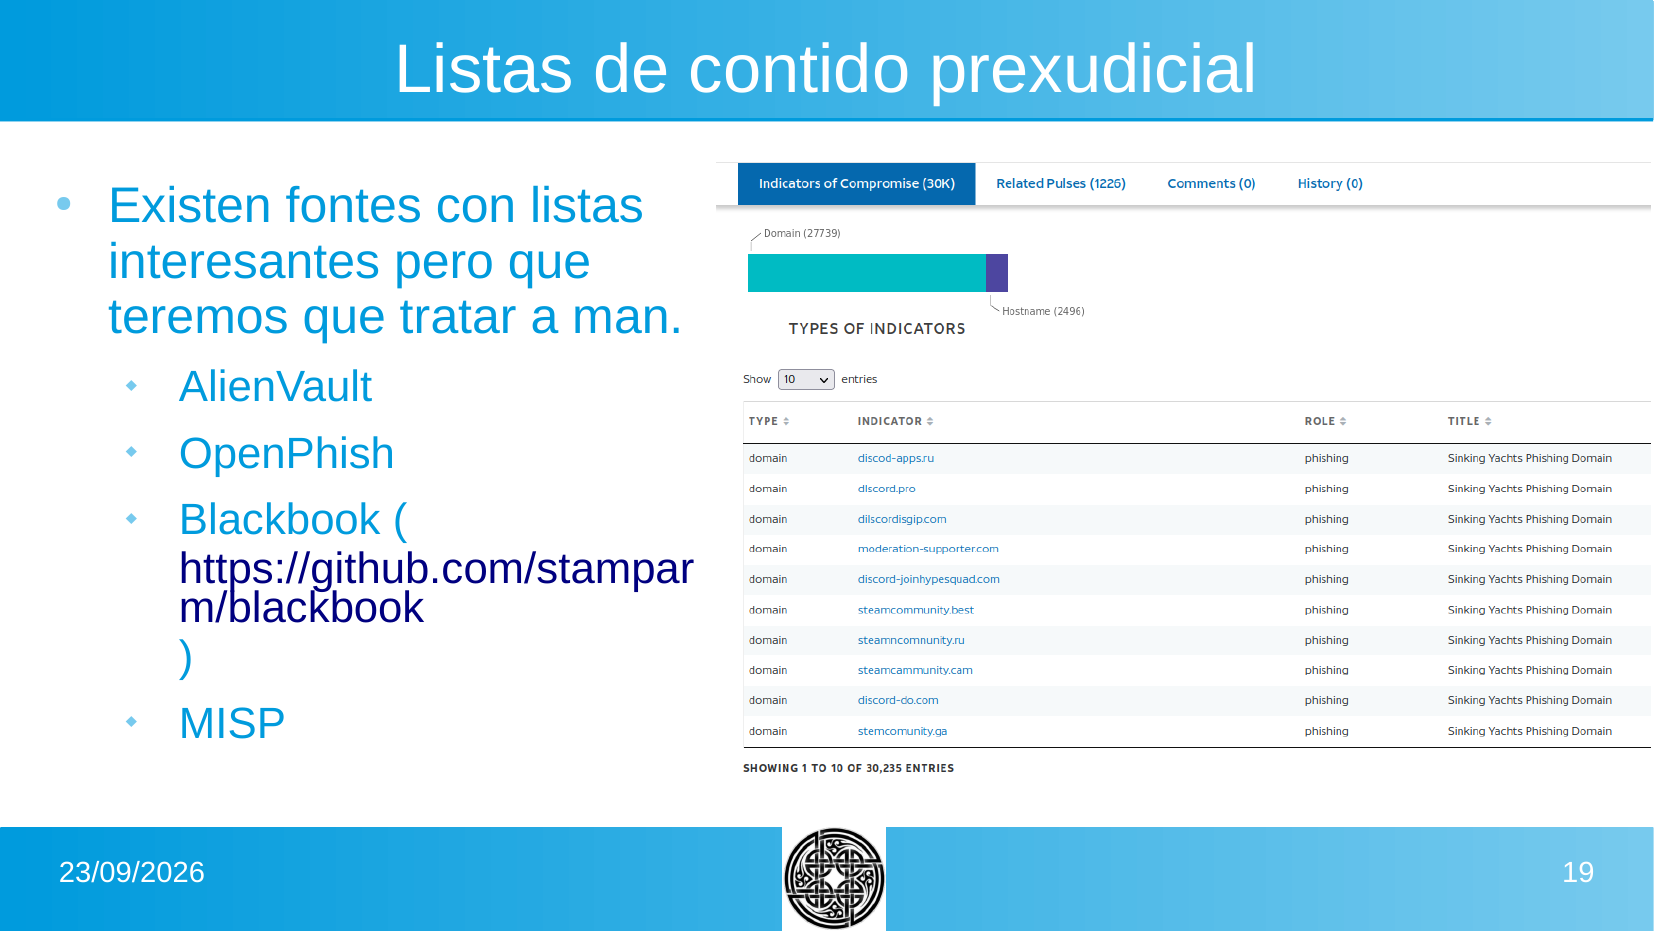

# Listas de contido prexudicial
Existen fontes con listas interesantes pero que teremos que tratar a man.
AlienVault
OpenPhish
Blackbook (https://github.com/stamparm/blackbook)
MISP
19